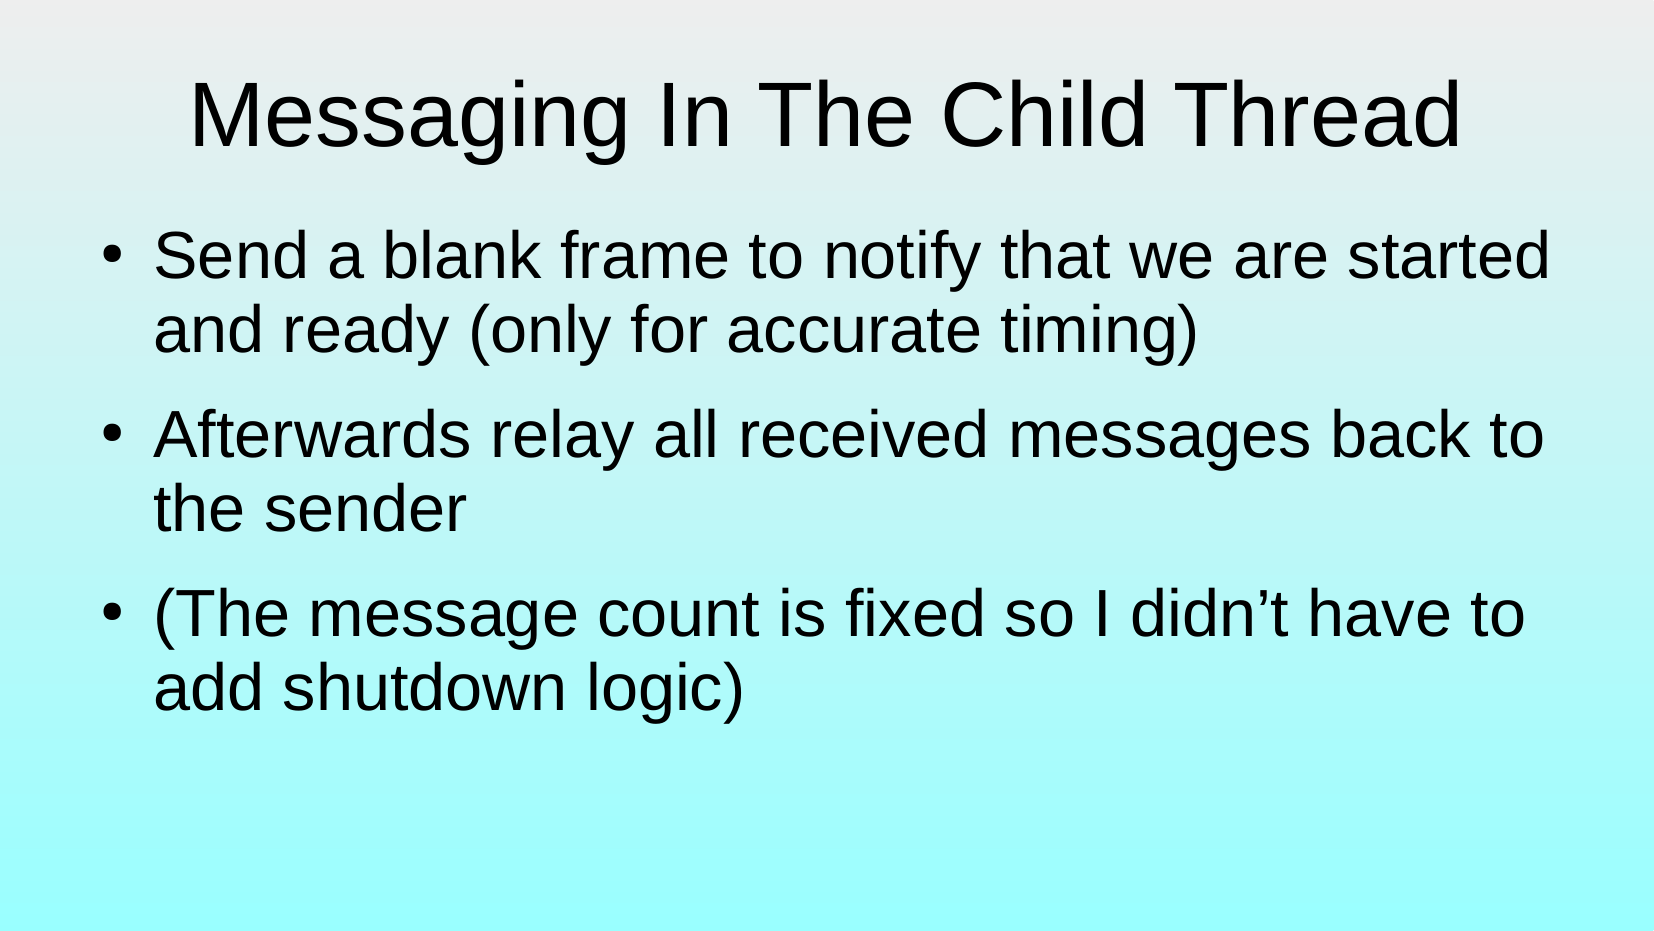

# Messaging In The Child Thread
Send a blank frame to notify that we are started and ready (only for accurate timing)
Afterwards relay all received messages back to the sender
(The message count is fixed so I didn’t have to add shutdown logic)